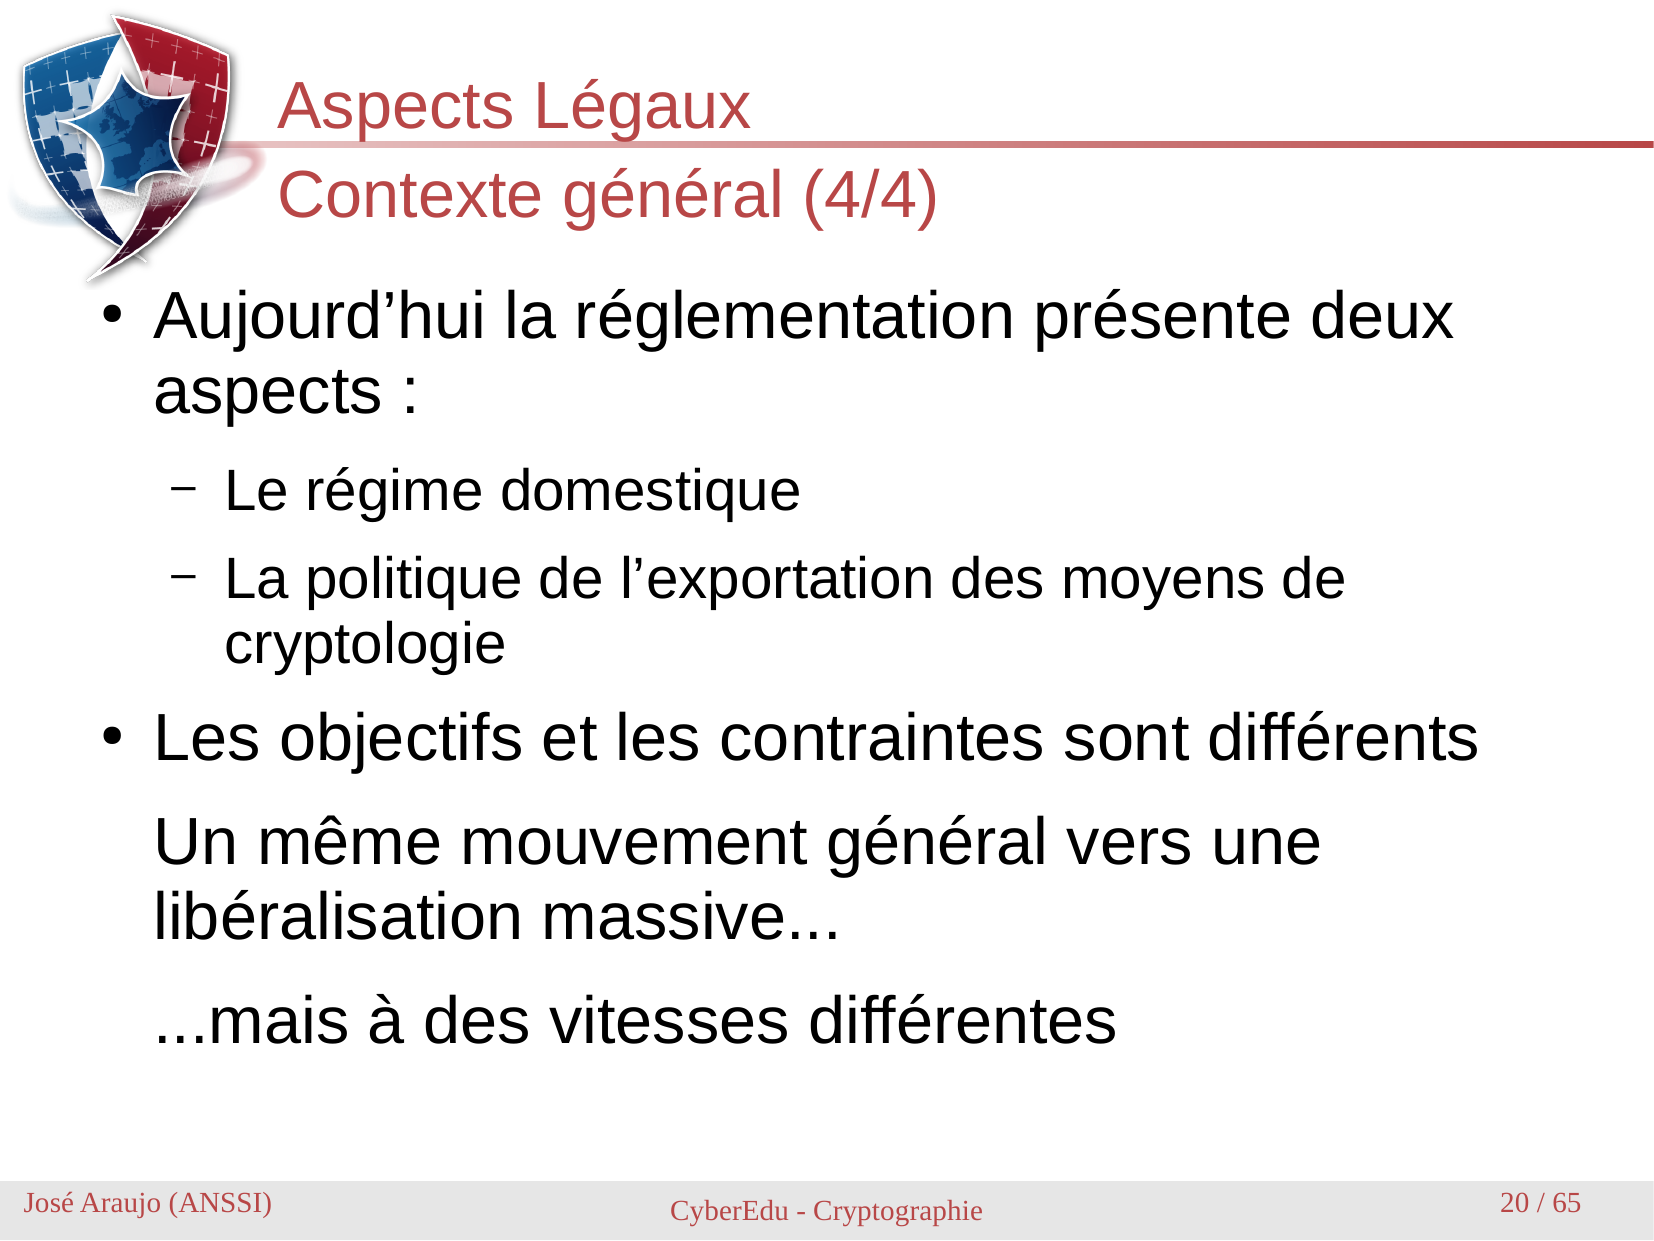

# Aspects Légaux Contexte général (4/4)
Aujourd’hui la réglementation présente deux aspects :
Le régime domestique
La politique de l’exportation des moyens de cryptologie
Les objectifs et les contraintes sont différents
Un même mouvement général vers une libéralisation massive...
...mais à des vitesses différentes